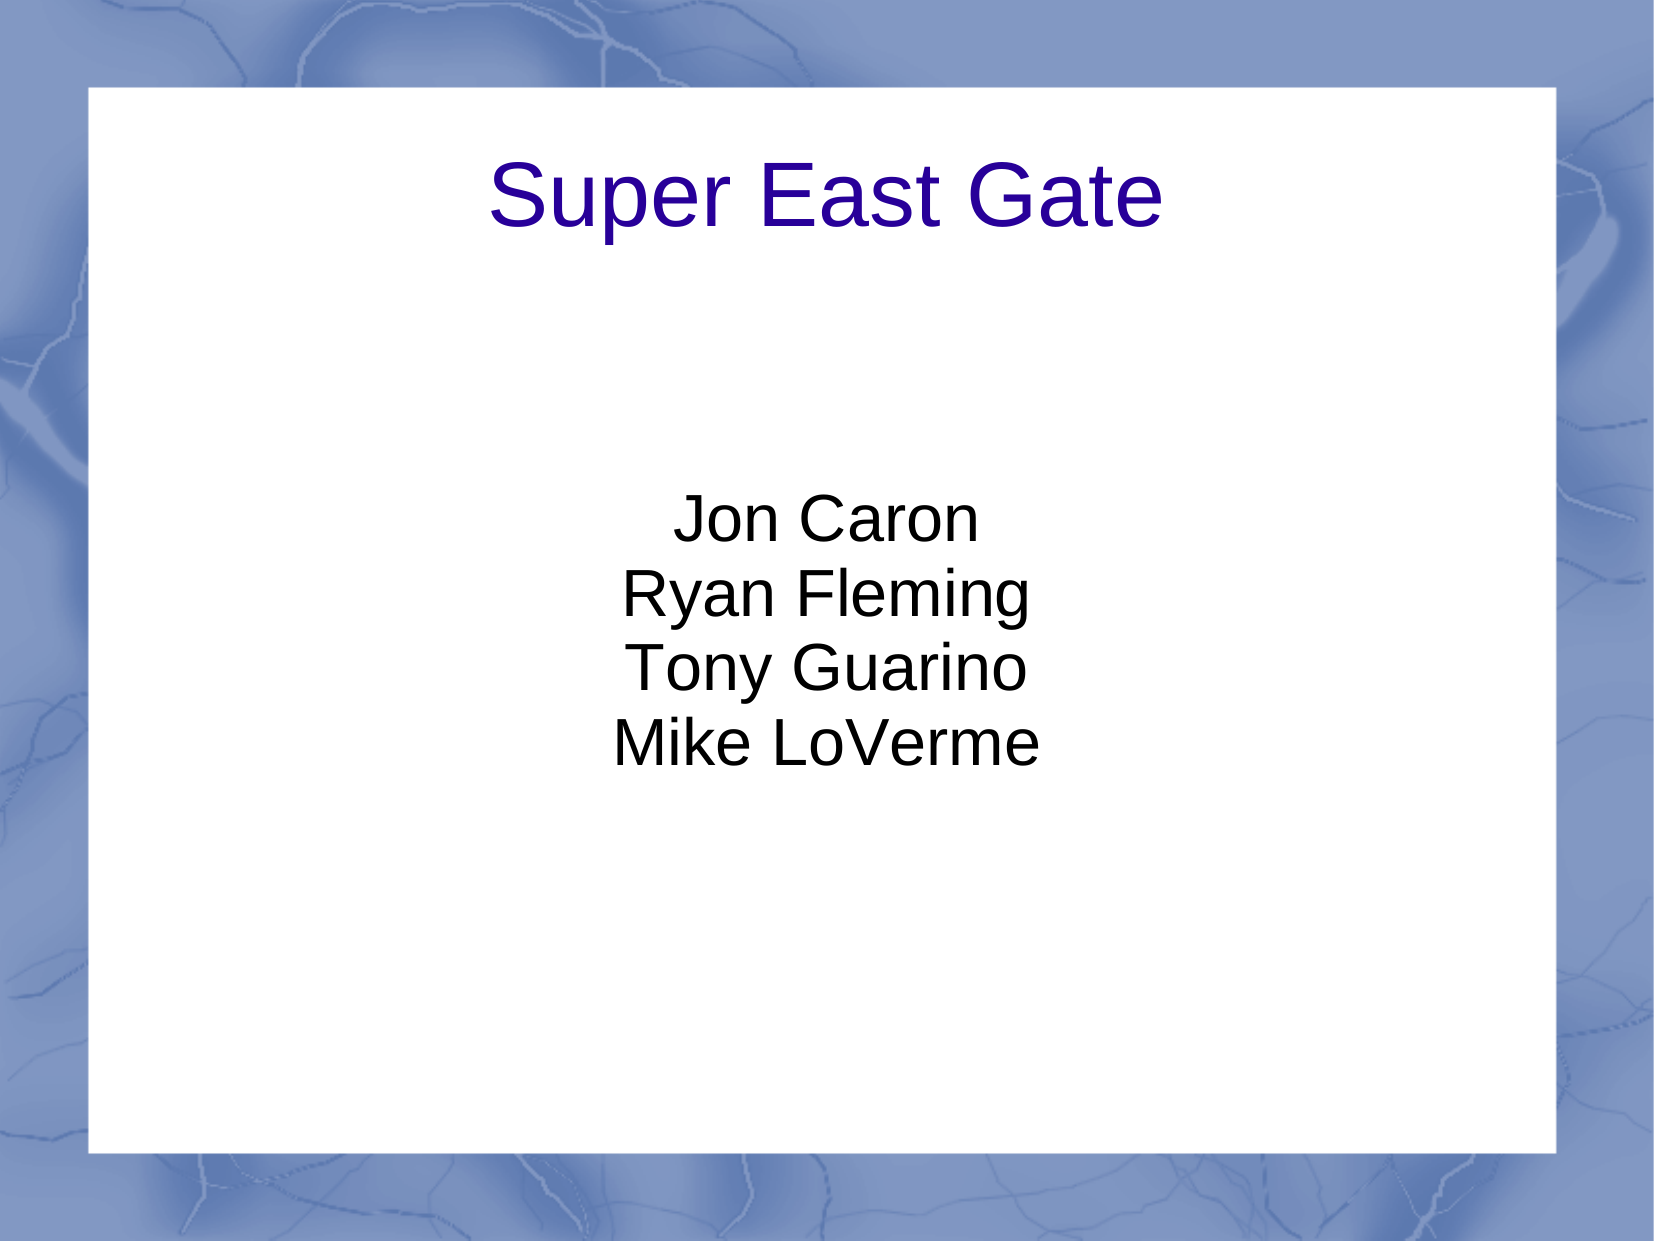

# Super East Gate
Jon Caron
Ryan Fleming
Tony Guarino
Mike LoVerme